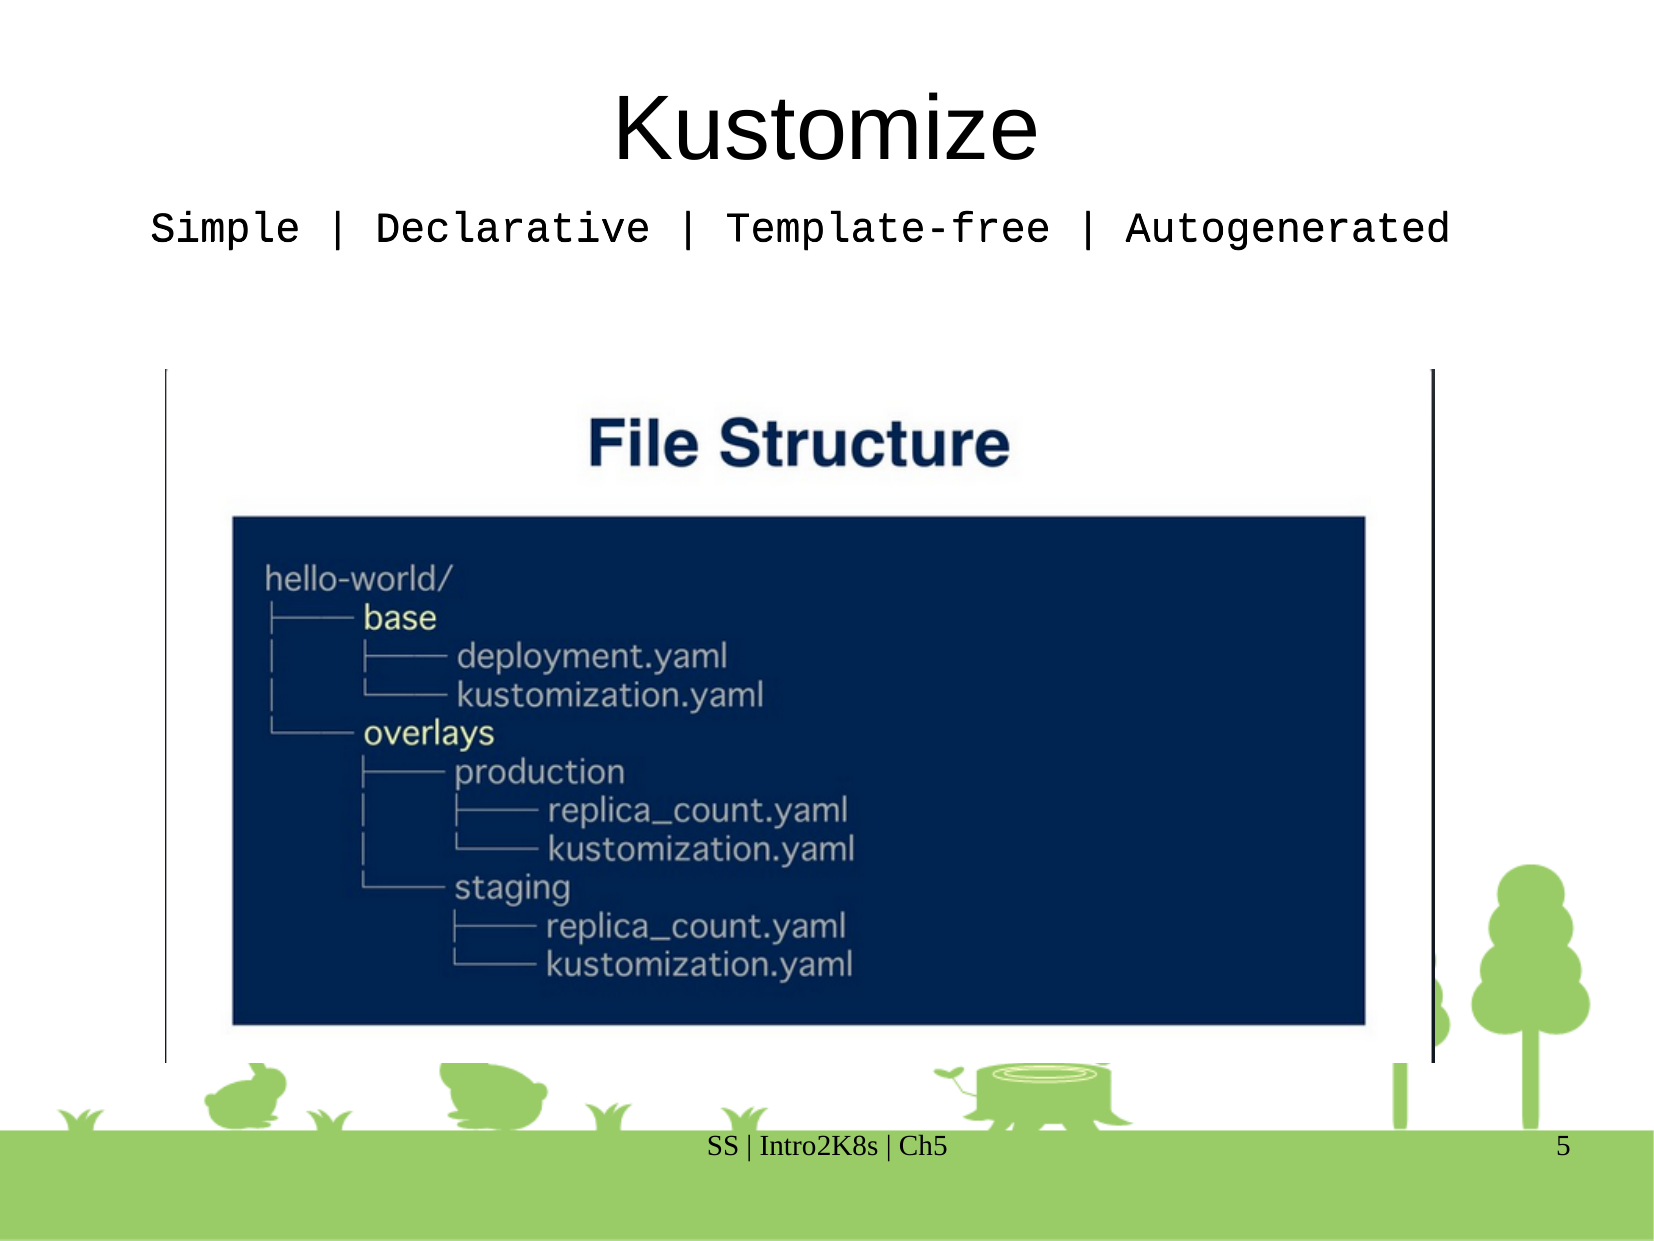

# Kustomize
Simple | Declarative | Template-free | Autogenerated
SS | Intro2K8s | Ch5
5